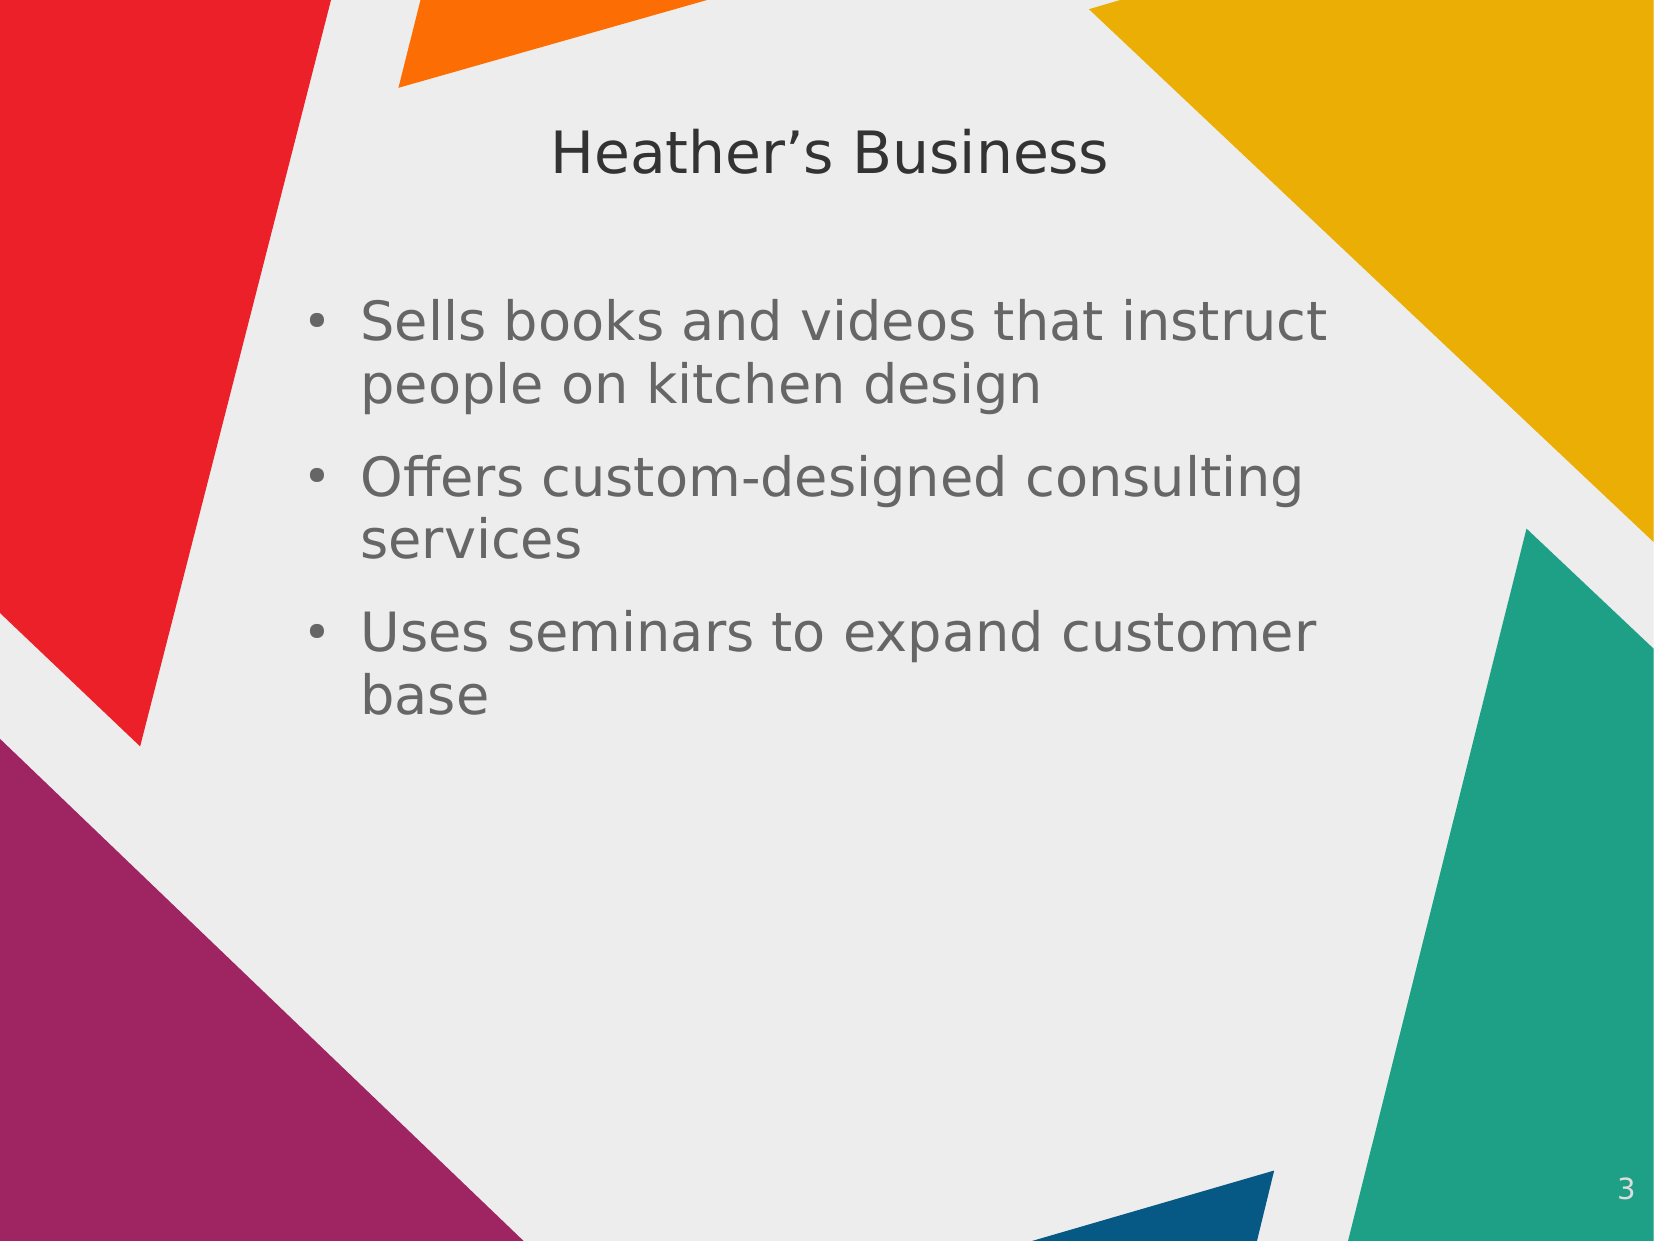

# Heather’s Business
Sells books and videos that instruct people on kitchen design
Offers custom-designed consulting services
Uses seminars to expand customer base
3